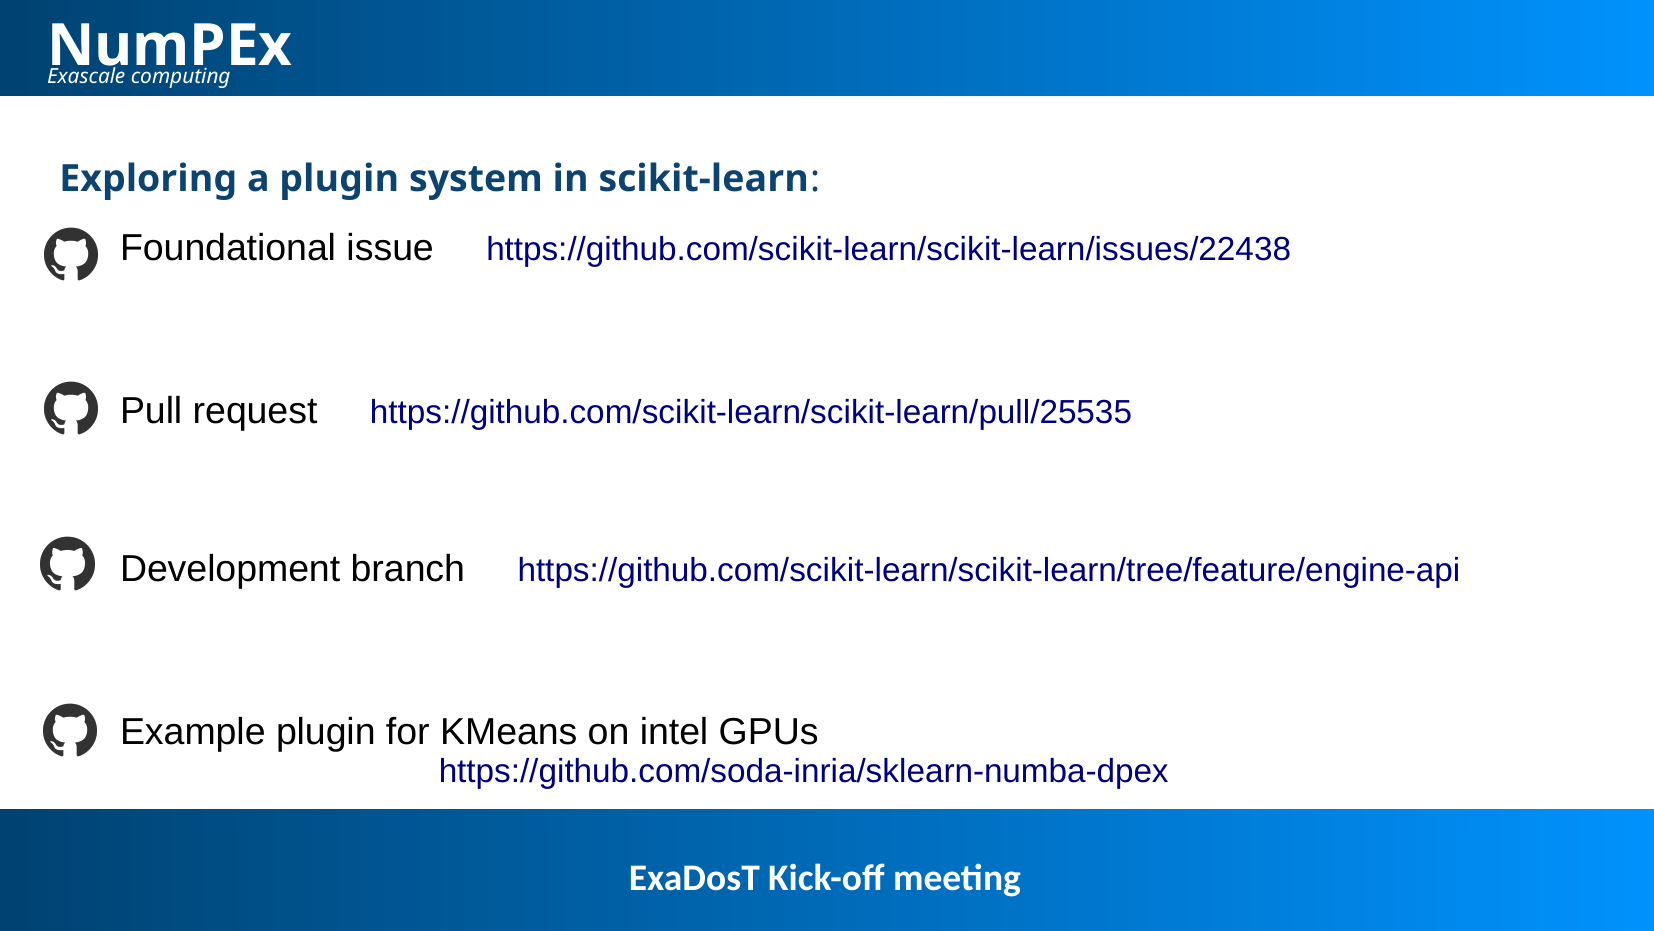

NumPExx
Exascale computing
Exploring a plugin system in scikit-learn:
Foundational issue https://github.com/scikit-learn/scikit-learn/issues/22438
Pull request https://github.com/scikit-learn/scikit-learn/pull/25535
Development branch https://github.com/scikit-learn/scikit-learn/tree/feature/engine-api
Example plugin for KMeans on intel GPUs
https://github.com/soda-inria/sklearn-numba-dpex
ExaDosT Kick-off meeting